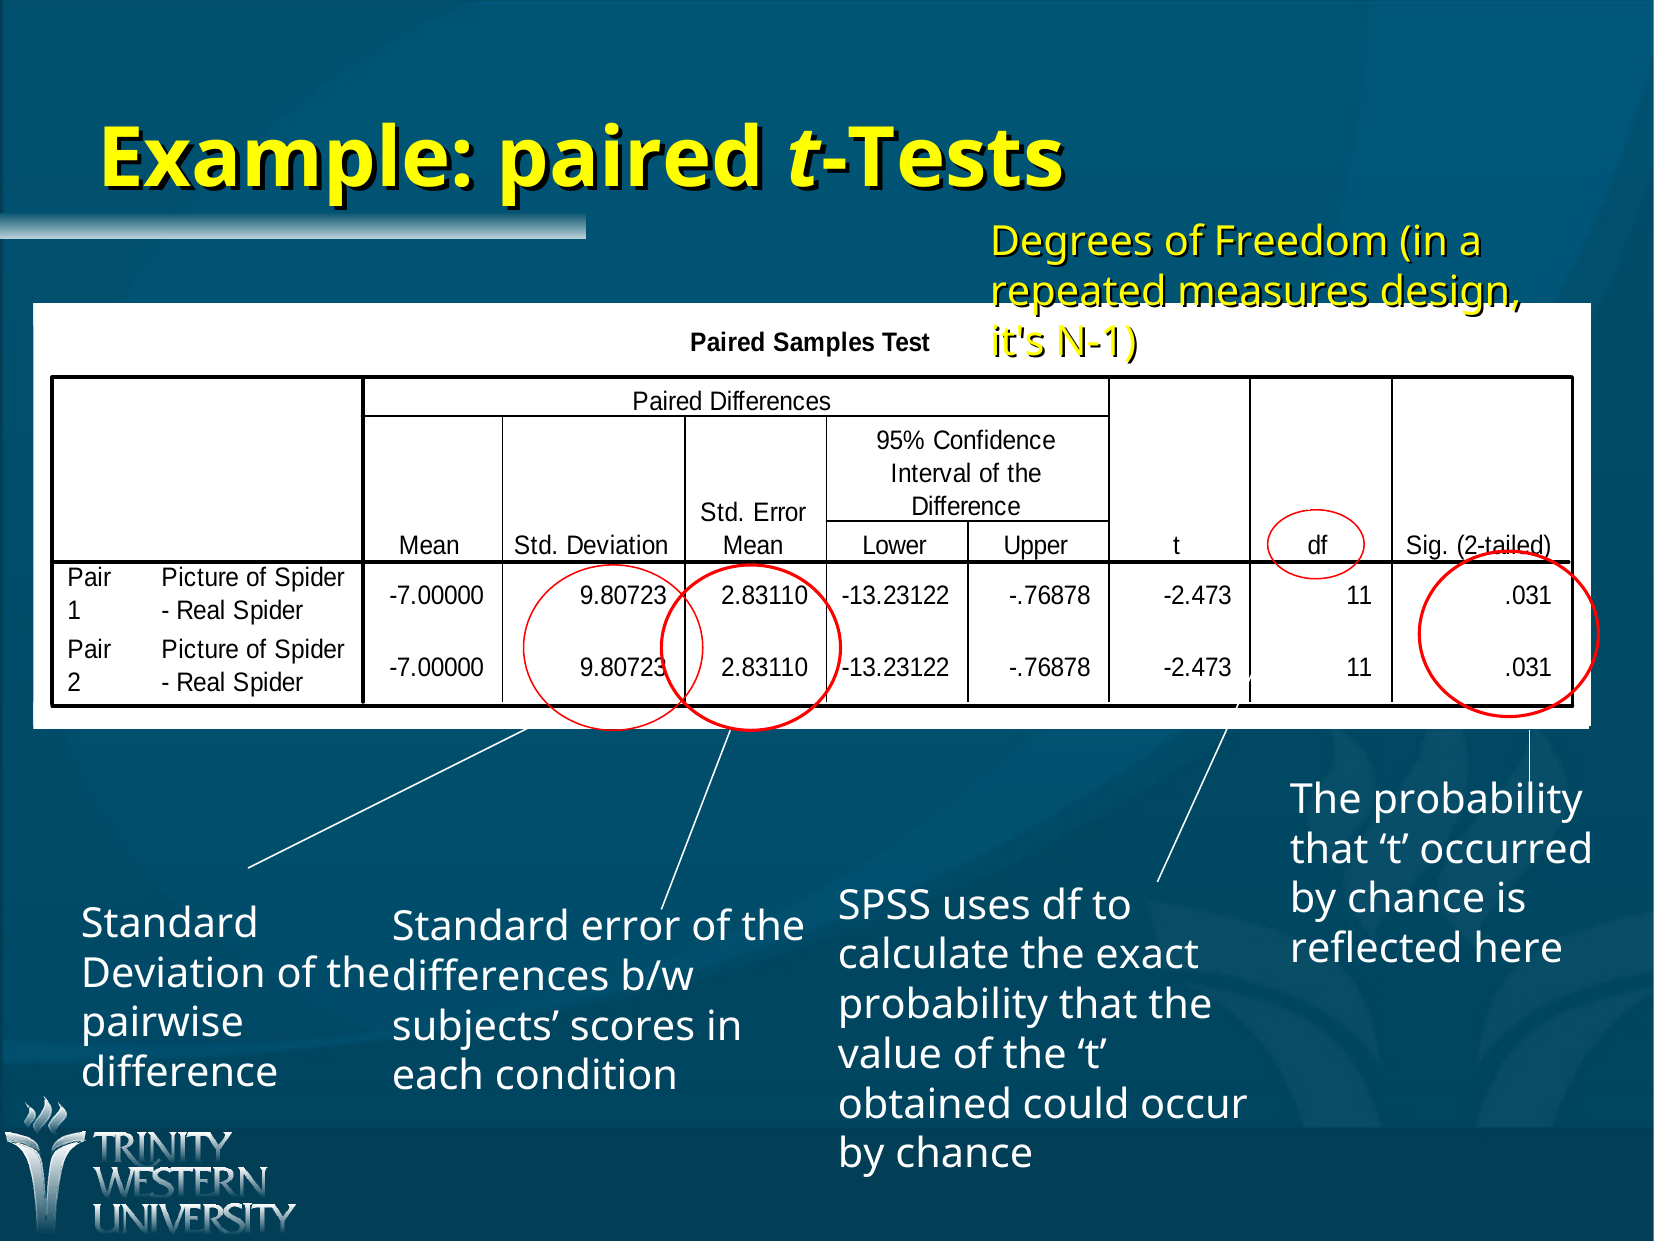

# Example: paired t-Tests
Degrees of Freedom (in a repeated measures design, it's N-1)
The probability that ‘t’ occurred by chance is reflected here
SPSS uses df to calculate the exact probability that the value of the ‘t’ obtained could occur by chance
Standard Deviation of the pairwise difference
Standard error of the differences b/w subjects’ scores in each condition